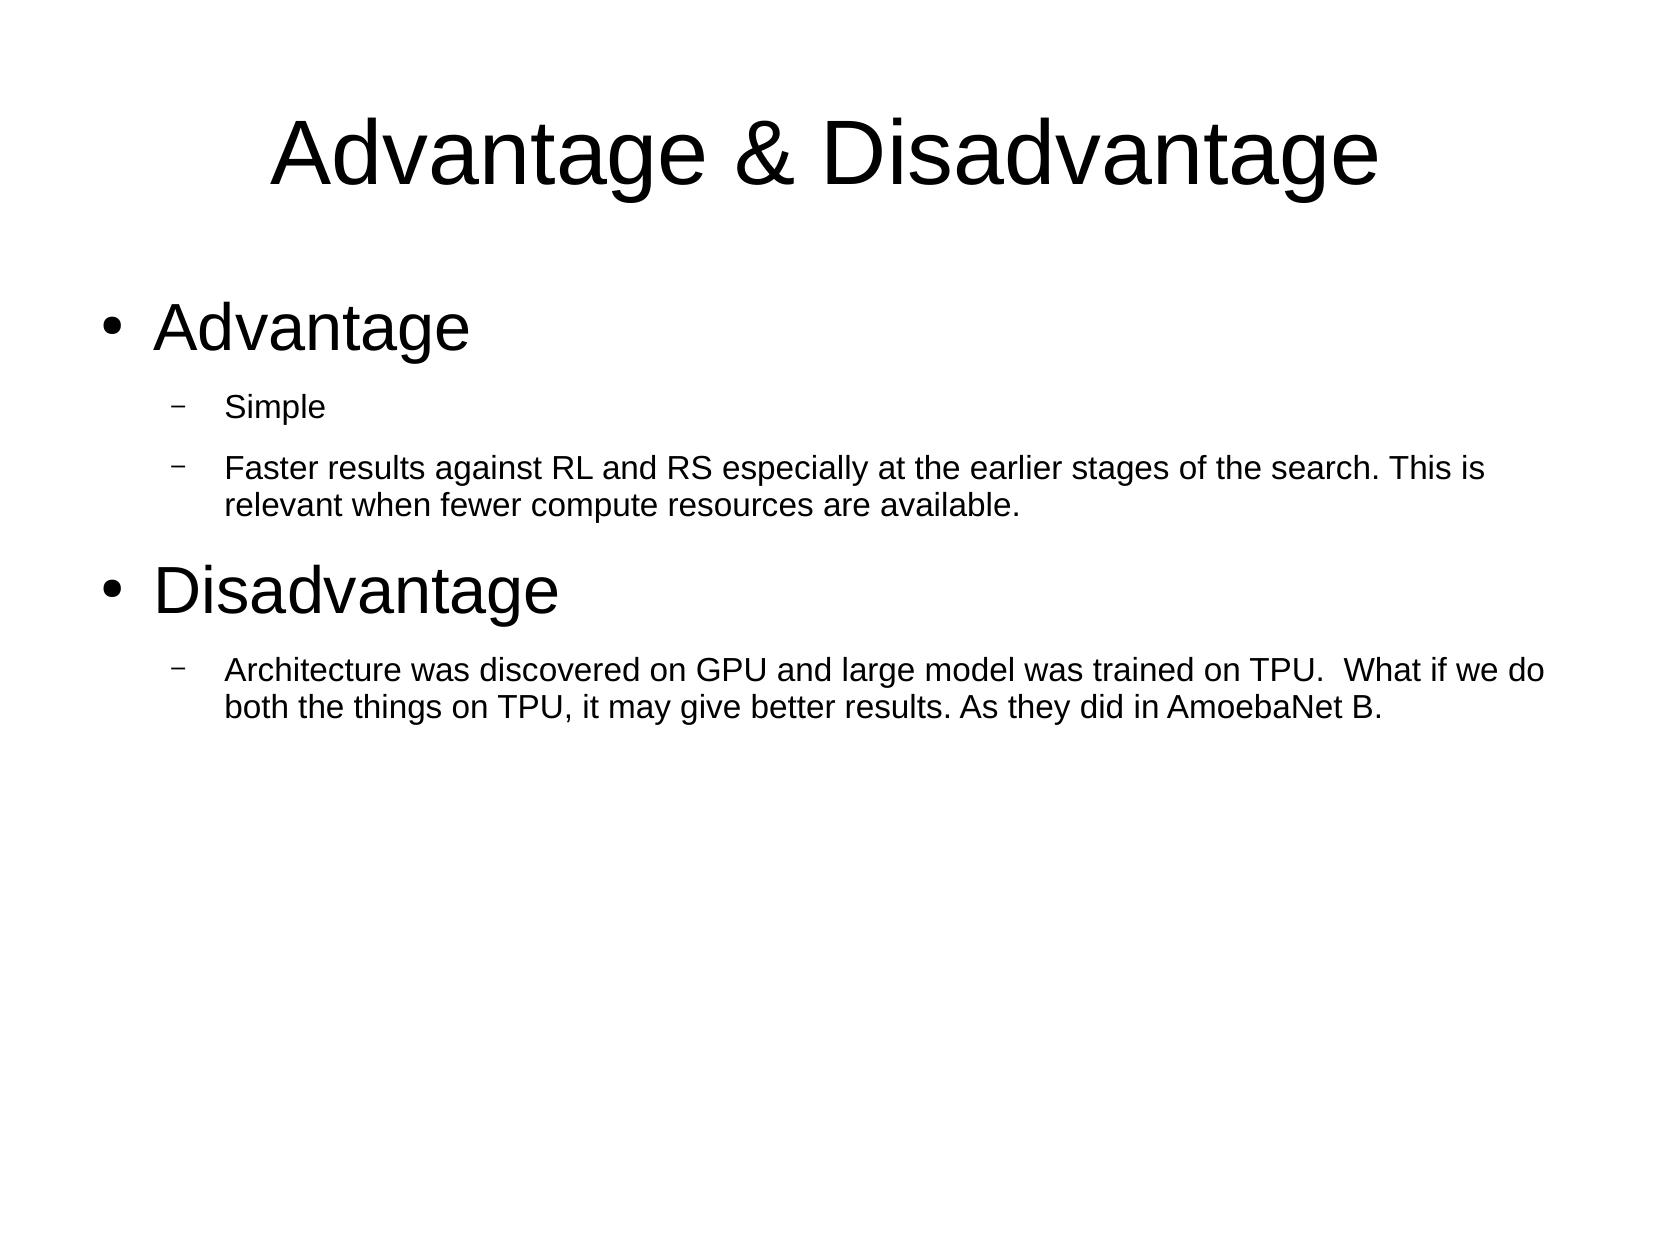

# Advantage & Disadvantage
Advantage
Simple
Faster results against RL and RS especially at the earlier stages of the search. This is relevant when fewer compute resources are available.
Disadvantage
Architecture was discovered on GPU and large model was trained on TPU. What if we do both the things on TPU, it may give better results. As they did in AmoebaNet B.